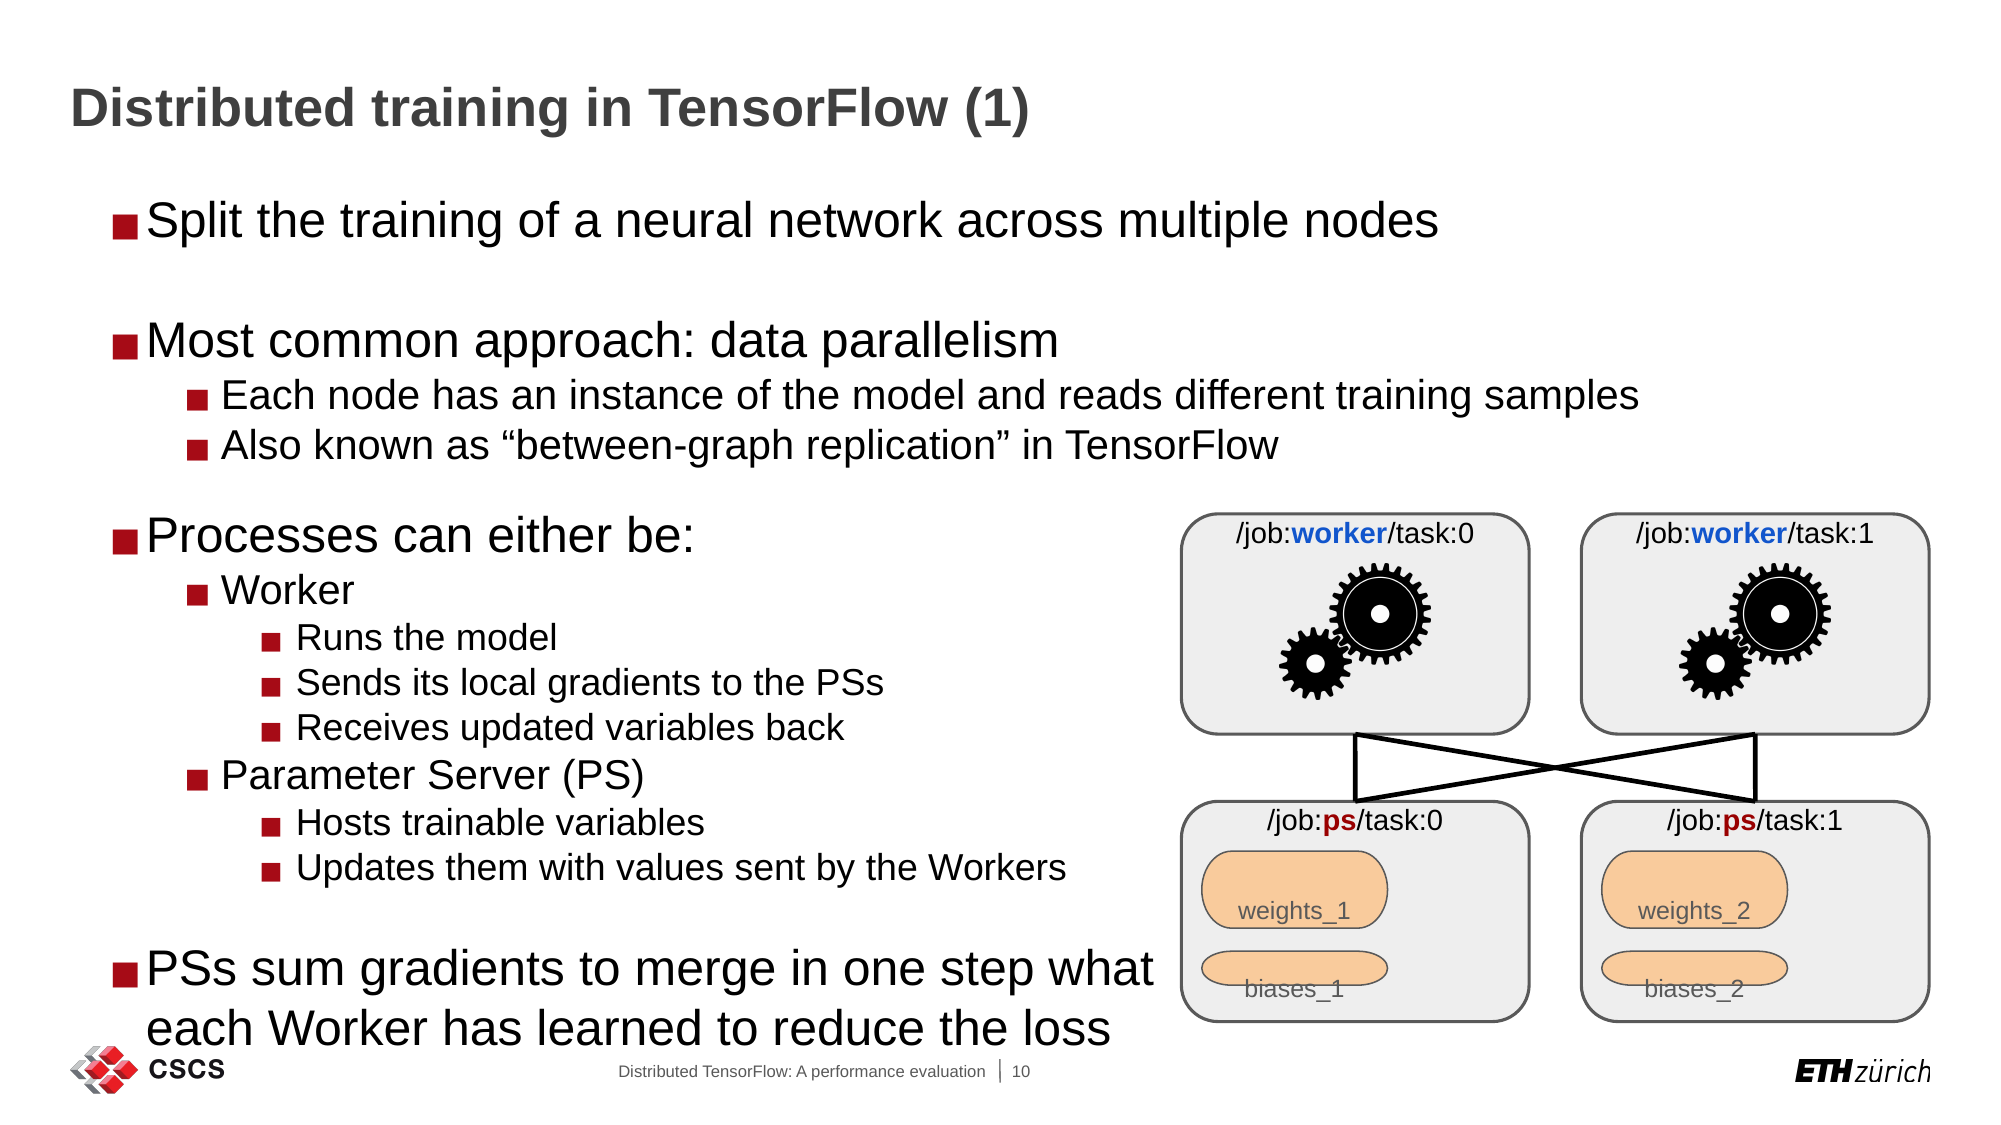

# Distributed training in TensorFlow (1)
Split the training of a neural network across multiple nodes
Most common approach: data parallelism
Each node has an instance of the model and reads different training samples
Also known as “between-graph replication” in TensorFlow
Processes can either be:
Worker
Runs the model
Sends its local gradients to the PSs
Receives updated variables back
Parameter Server (PS)
Hosts trainable variables
Updates them with values sent by the Workers
PSs sum gradients to merge in one step what
each Worker has learned to reduce the loss
/job:worker/task:0
/job:worker/task:1
/job:ps/task:0
/job:ps/task:1
weights_1
weights_2
biases_1
biases_2
Distributed TensorFlow: A performance evaluation